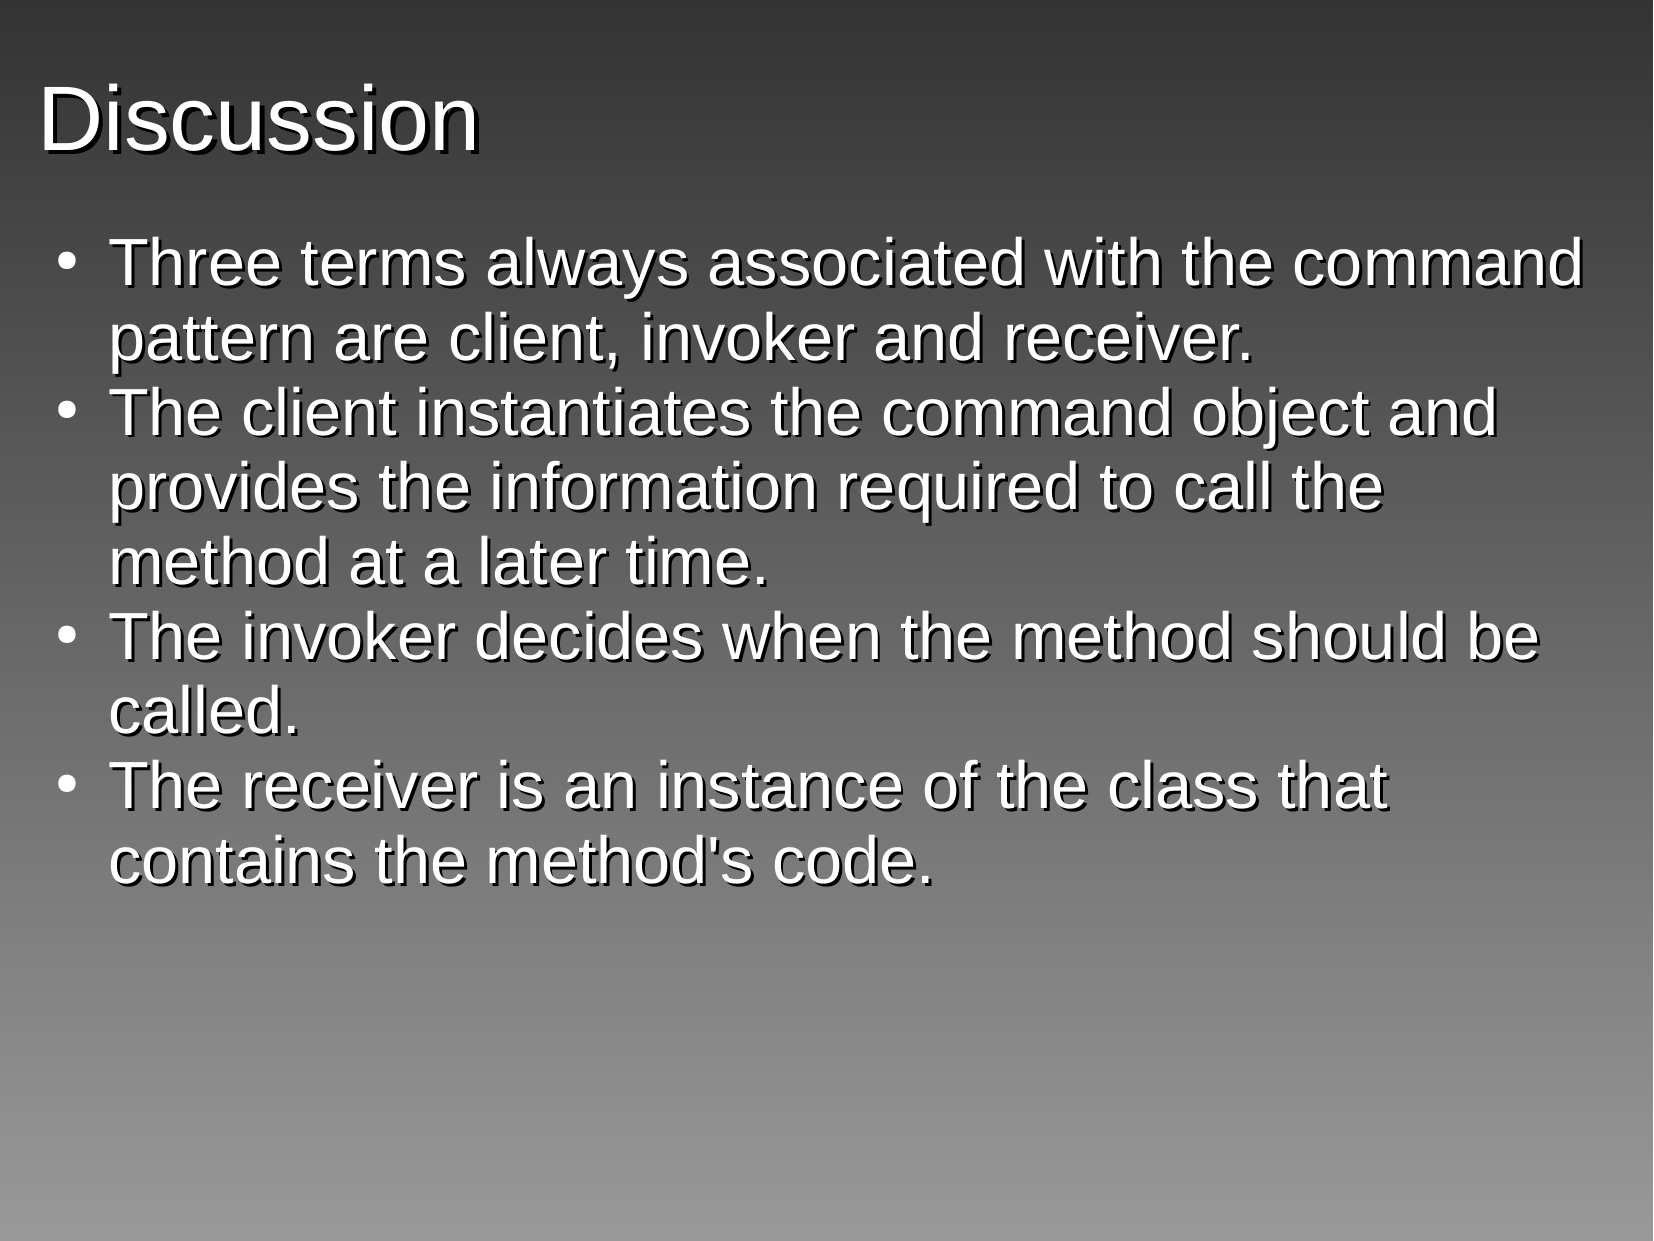

# Discussion
Three terms always associated with the command pattern are client, invoker and receiver.
The client instantiates the command object and provides the information required to call the method at a later time.
The invoker decides when the method should be called.
The receiver is an instance of the class that contains the method's code.